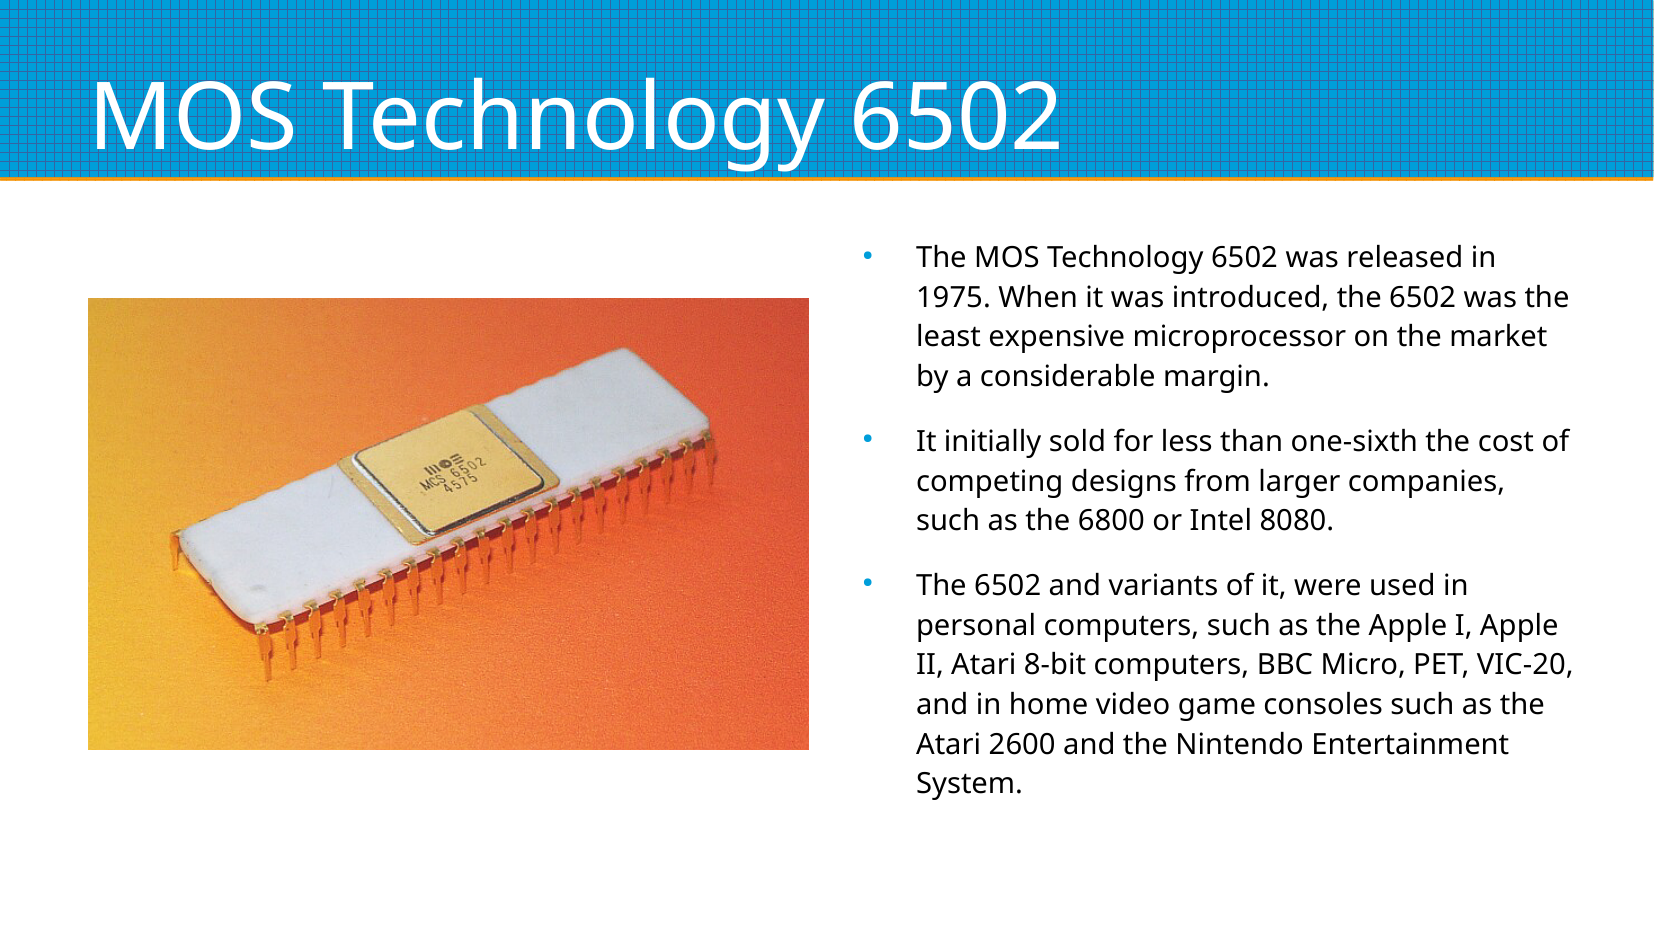

# MOS Technology 6502
The MOS Technology 6502 was released in 1975. When it was introduced, the 6502 was the least expensive microprocessor on the market by a considerable margin.
It initially sold for less than one-sixth the cost of competing designs from larger companies, such as the 6800 or Intel 8080.
The 6502 and variants of it, were used in personal computers, such as the Apple I, Apple II, Atari 8-bit computers, BBC Micro, PET, VIC-20, and in home video game consoles such as the Atari 2600 and the Nintendo Entertainment System.